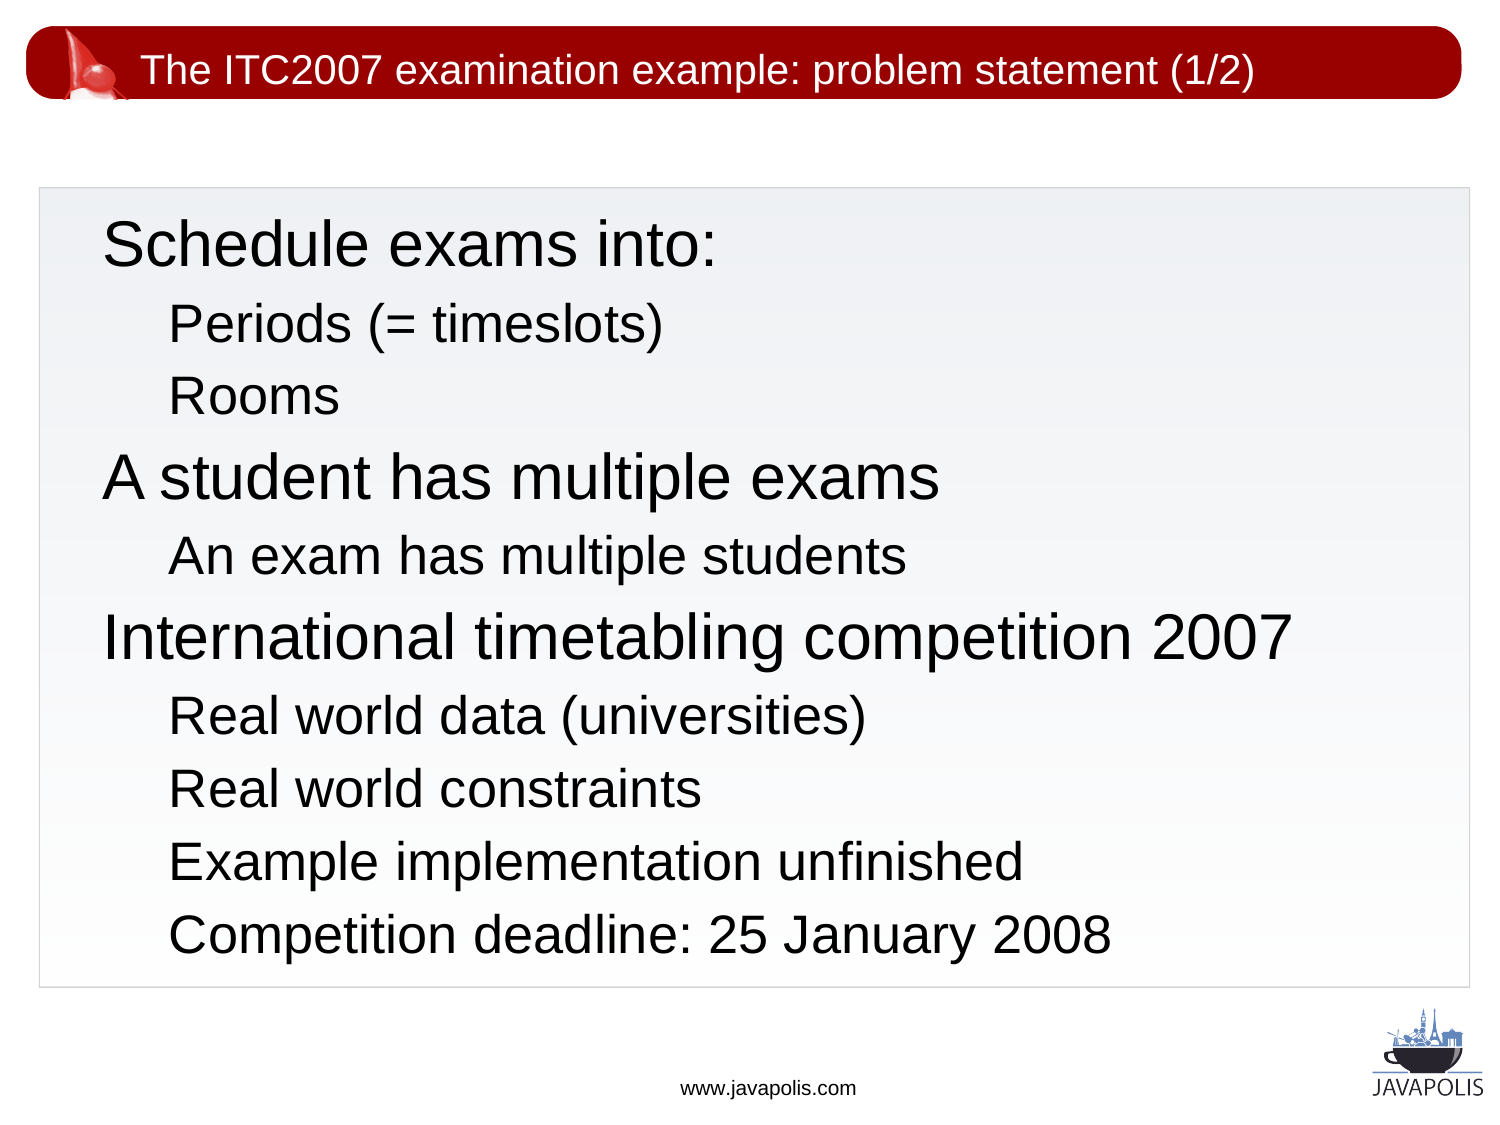

The ITC2007 examination example: problem statement (1/2)
# Schedule exams into:
Periods (= timeslots)
Rooms
A student has multiple exams
An exam has multiple students
International timetabling competition 2007
Real world data (universities)
Real world constraints
Example implementation unfinished
Competition deadline: 25 January 2008